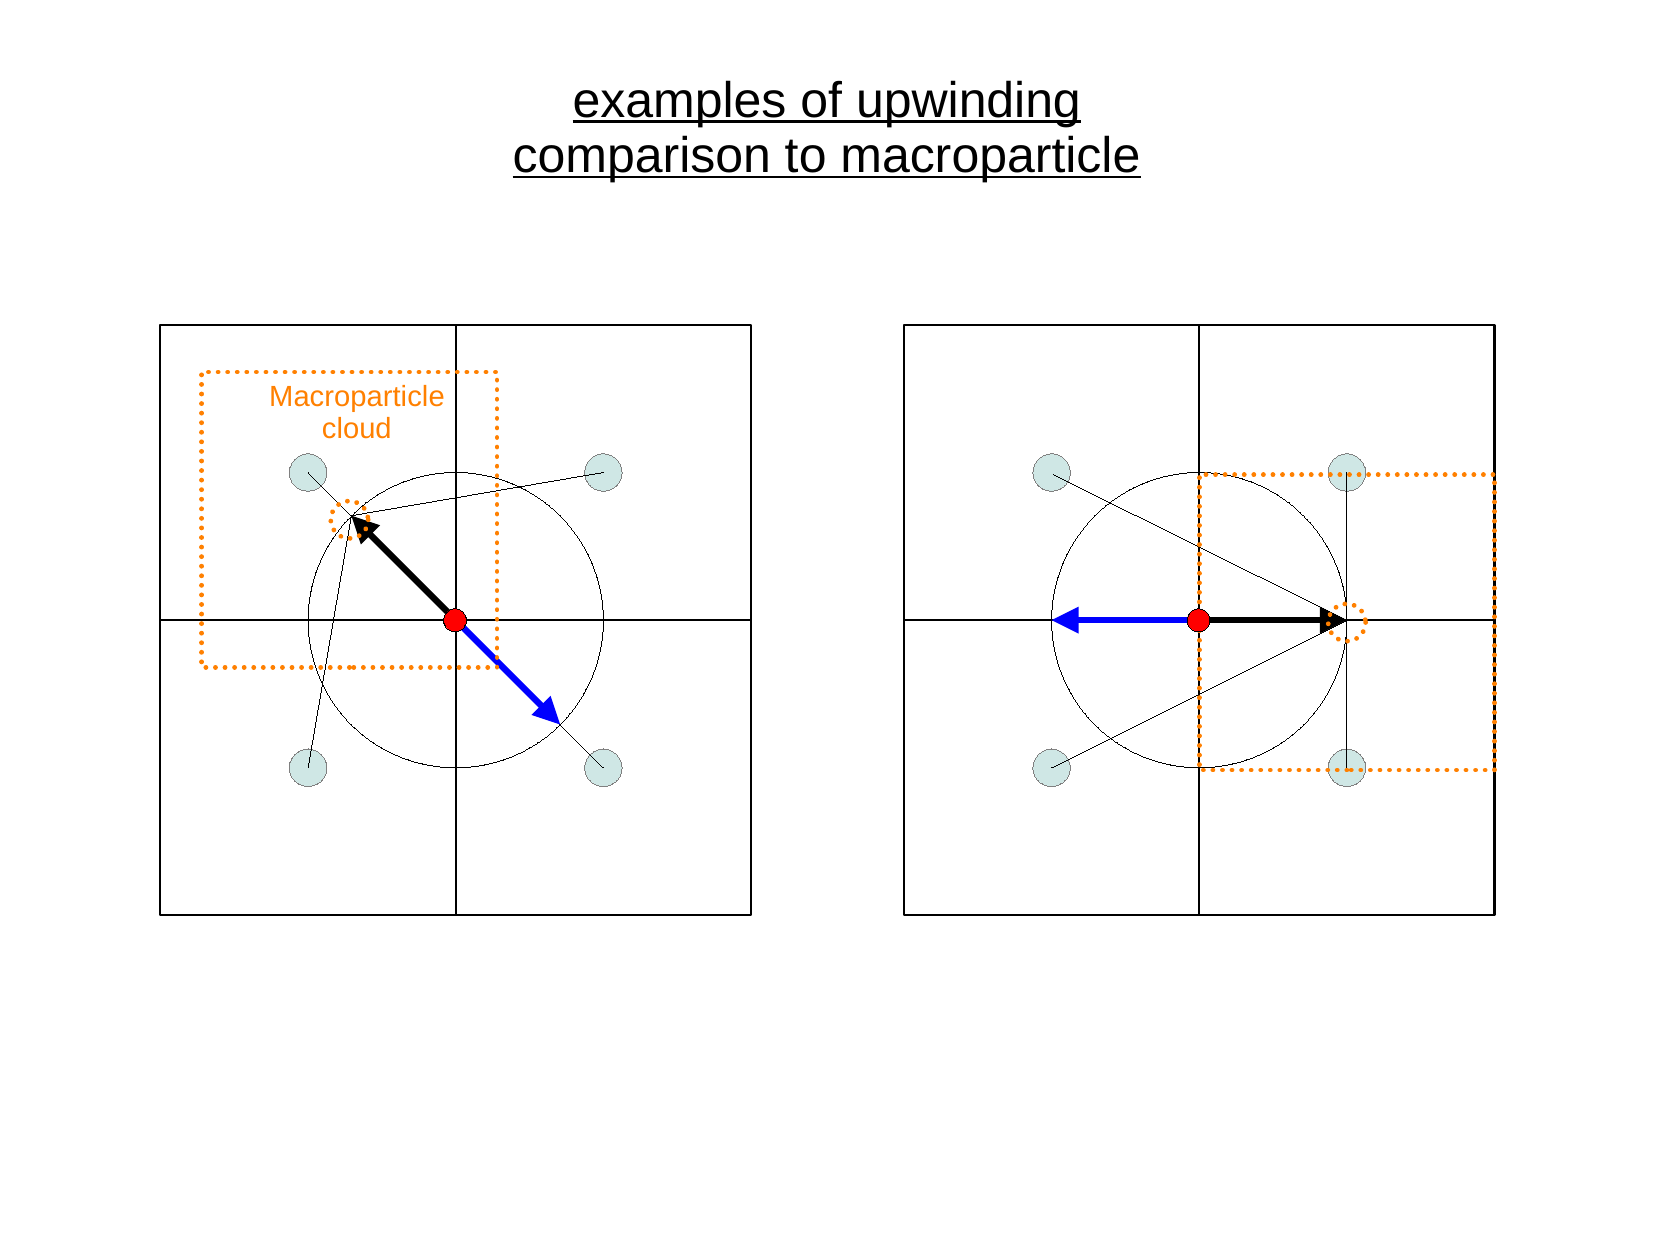

examples of upwinding
comparison to macroparticle
Macroparticle cloud